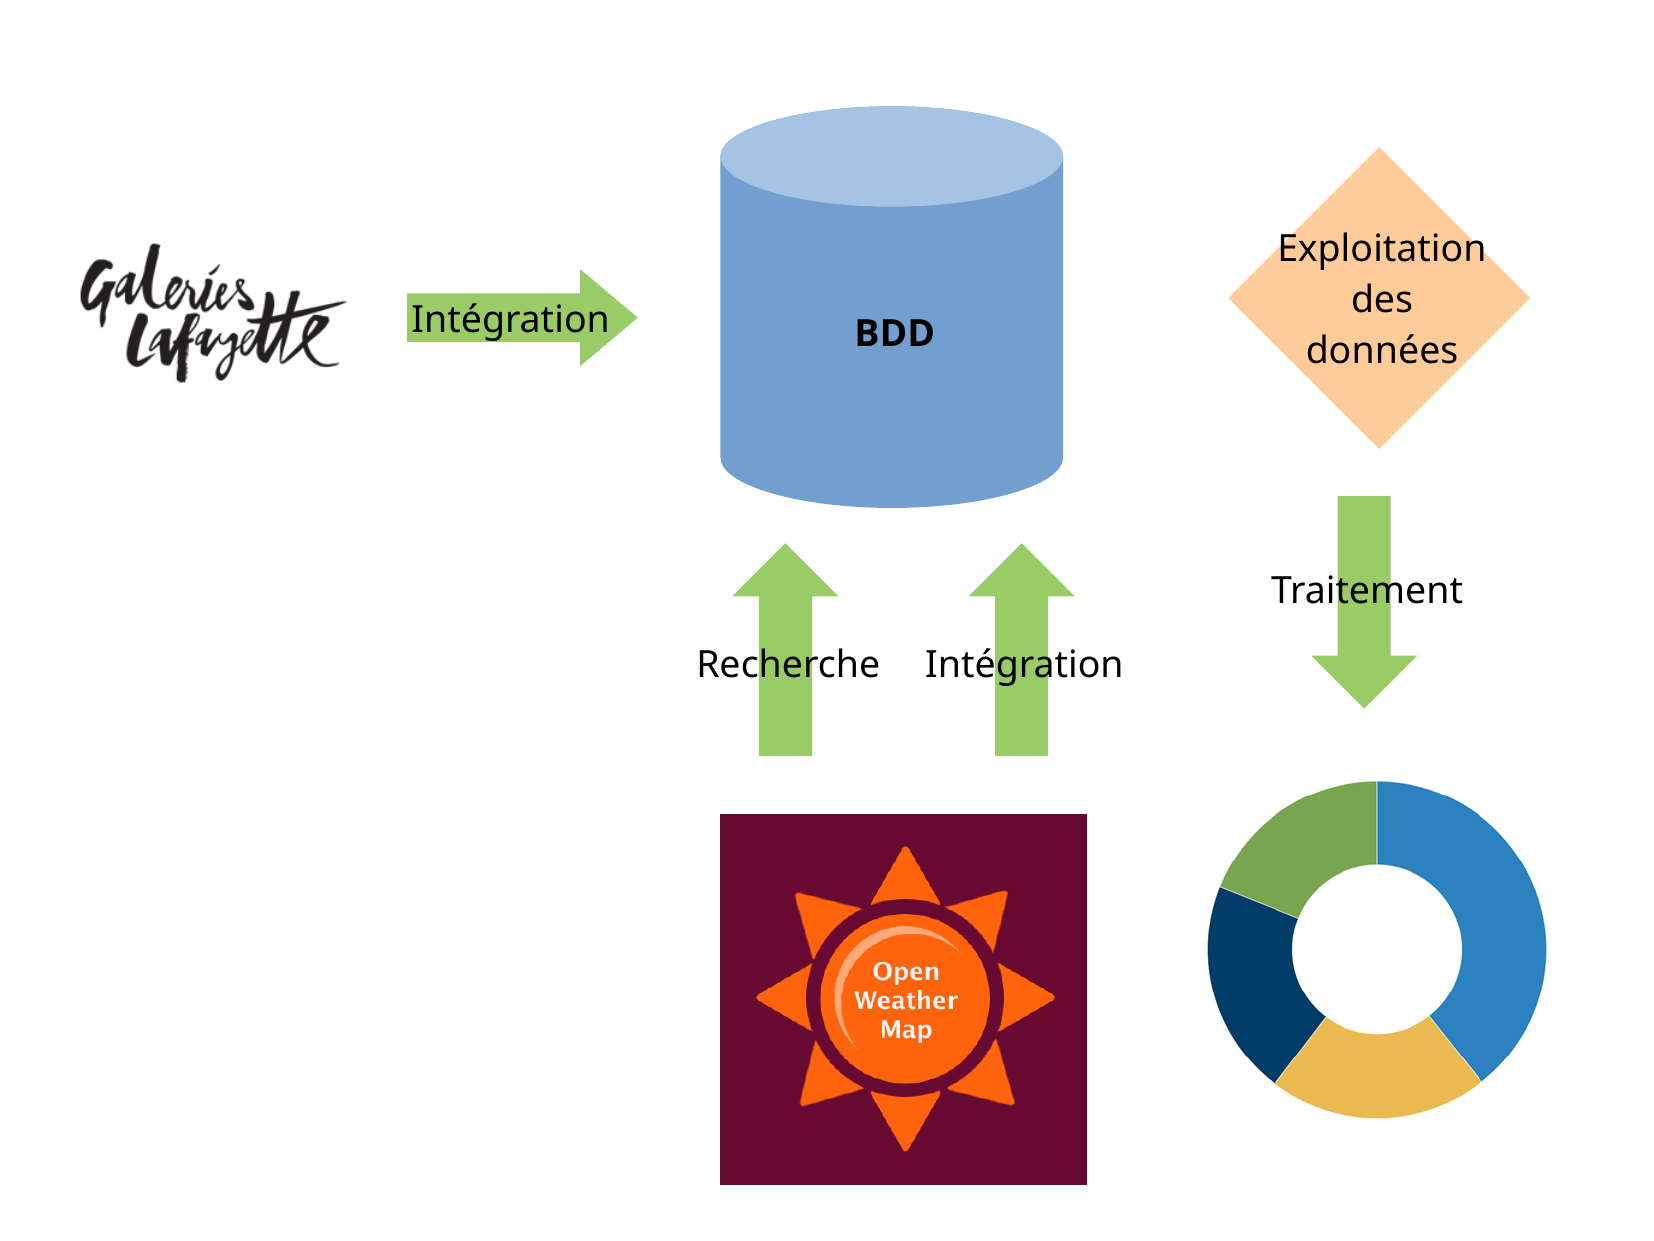

BDD
Exploitation
des
données
Intégration
Traitement
Recherche
Intégration